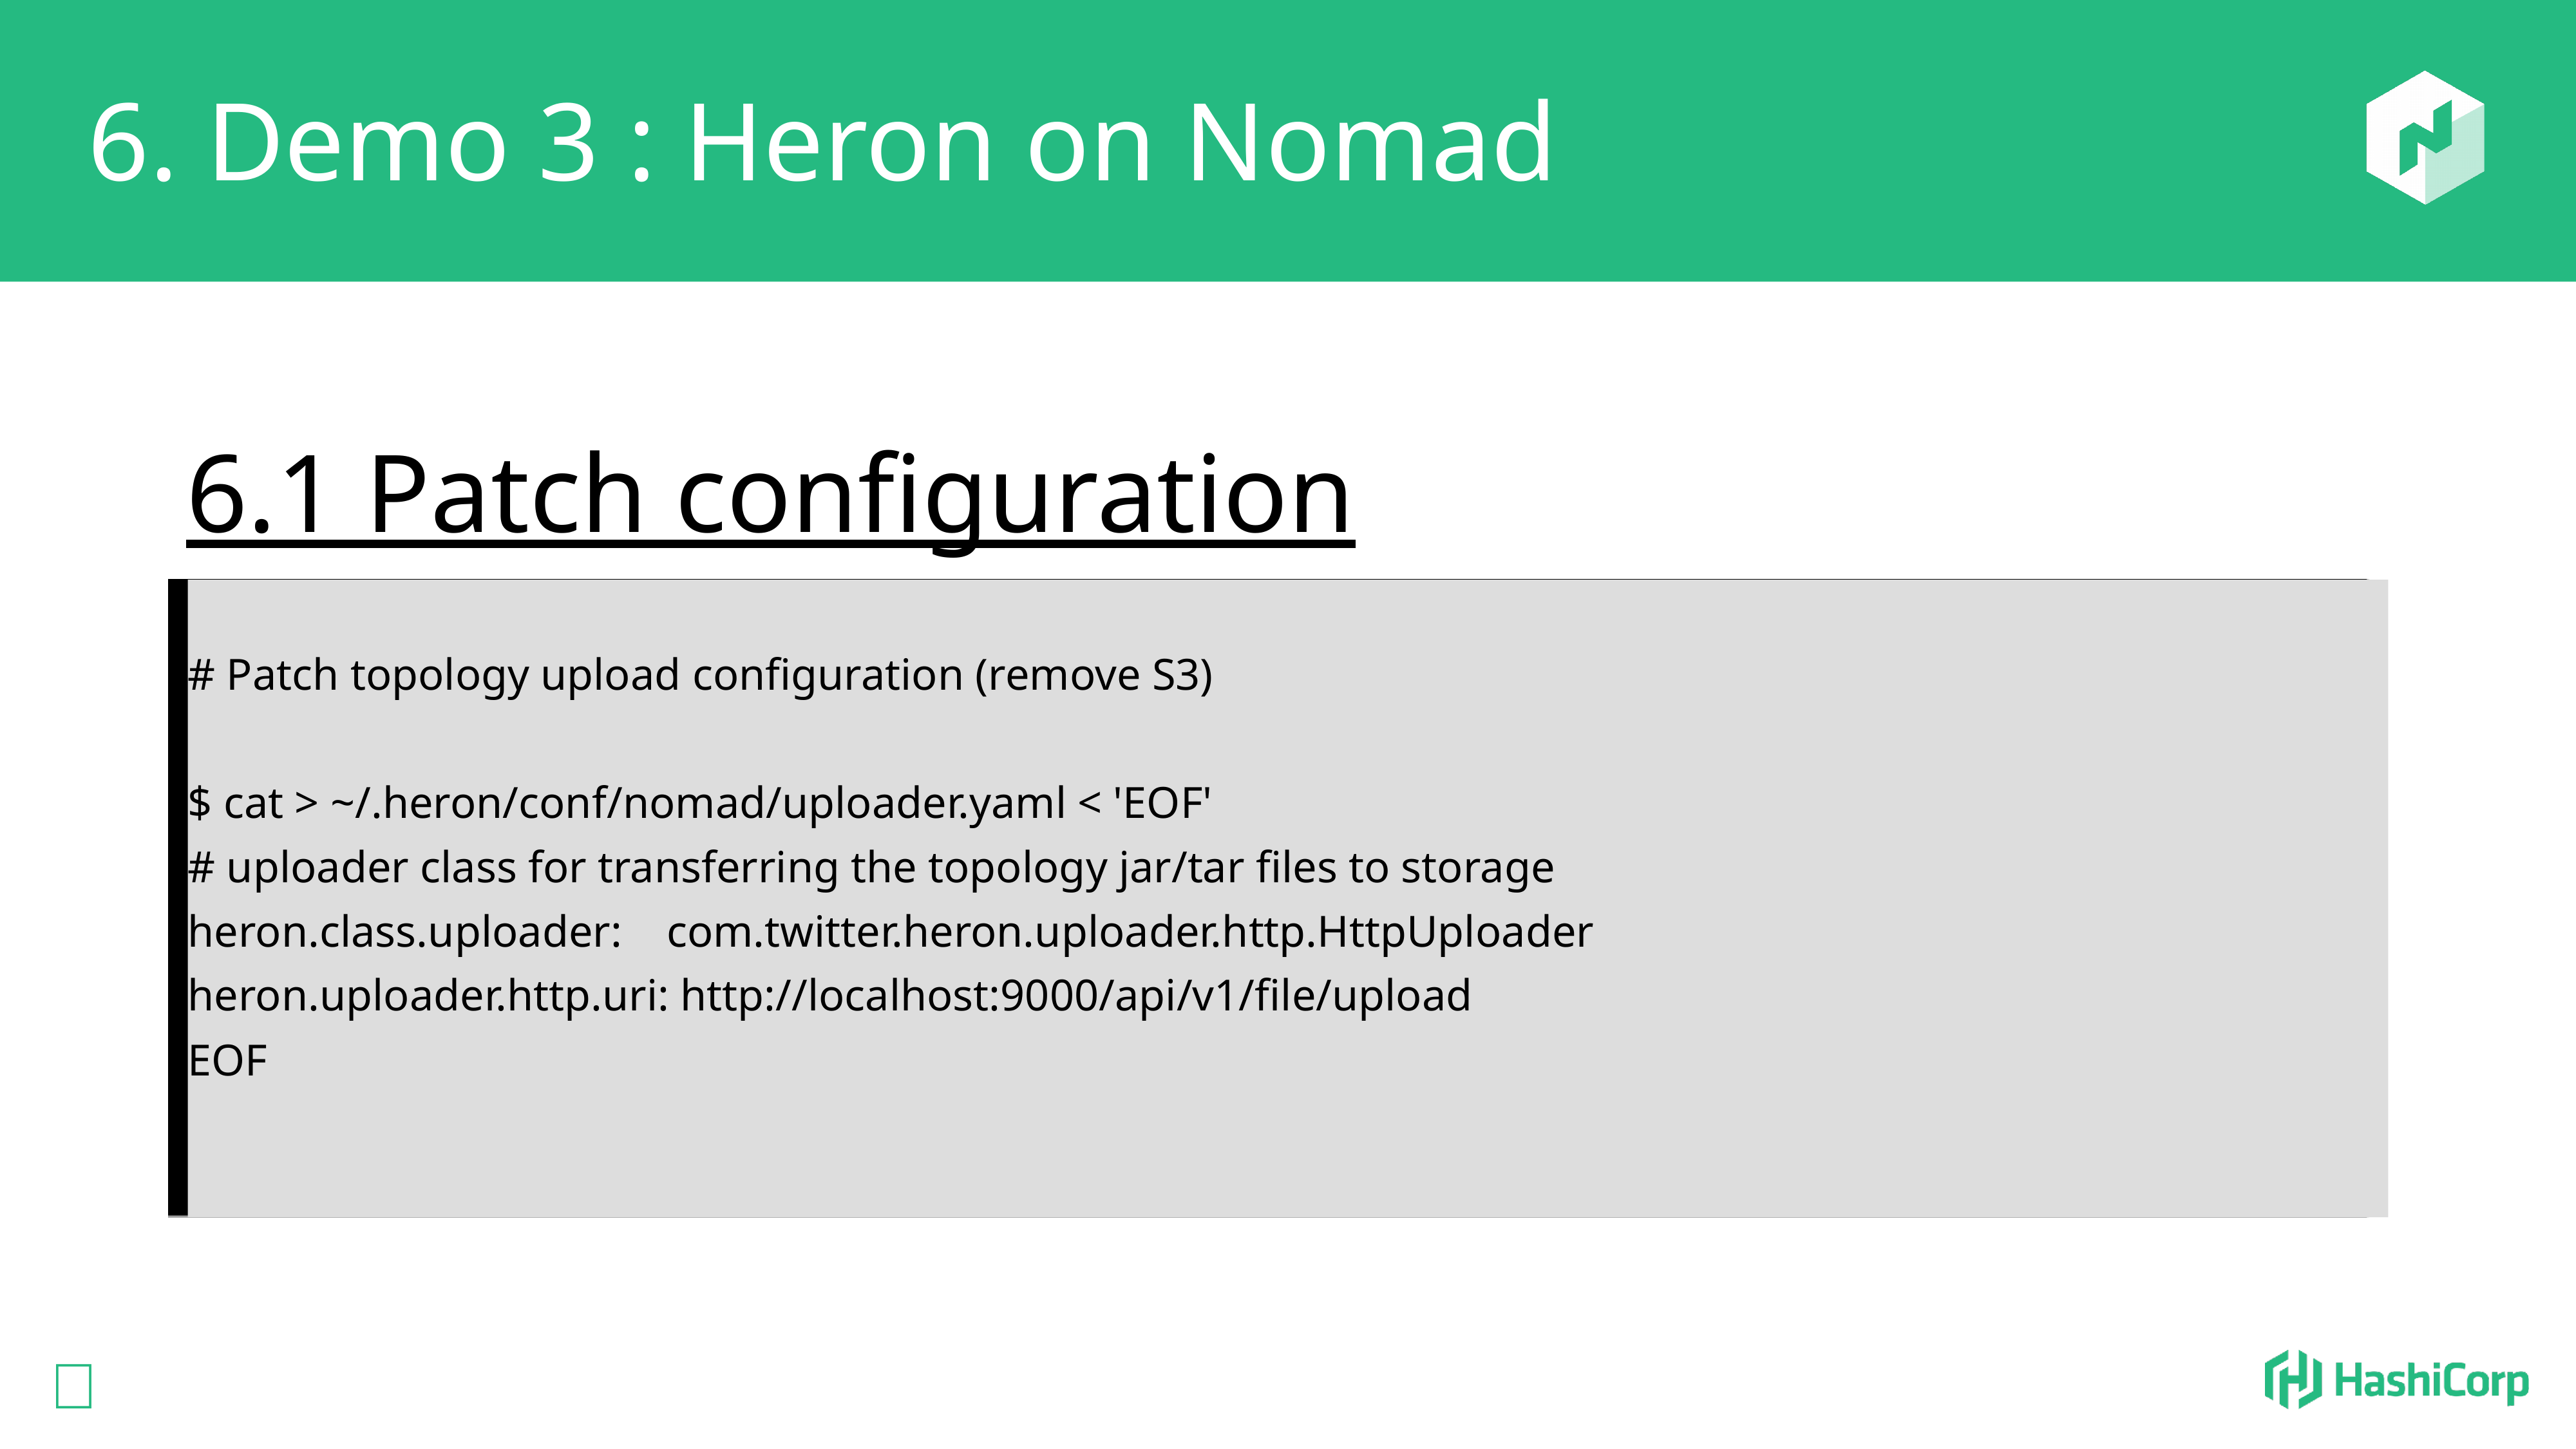

# 6. Demo 3 : Heron on Nomad
6.1 Patch configuration
# Patch topology upload configuration (remove S3)
$ cat > ~/.heron/conf/nomad/uploader.yaml < 'EOF'
# uploader class for transferring the topology jar/tar files to storage
heron.class.uploader: com.twitter.heron.uploader.http.HttpUploader
heron.uploader.http.uri: http://localhost:9000/api/v1/file/upload
EOF